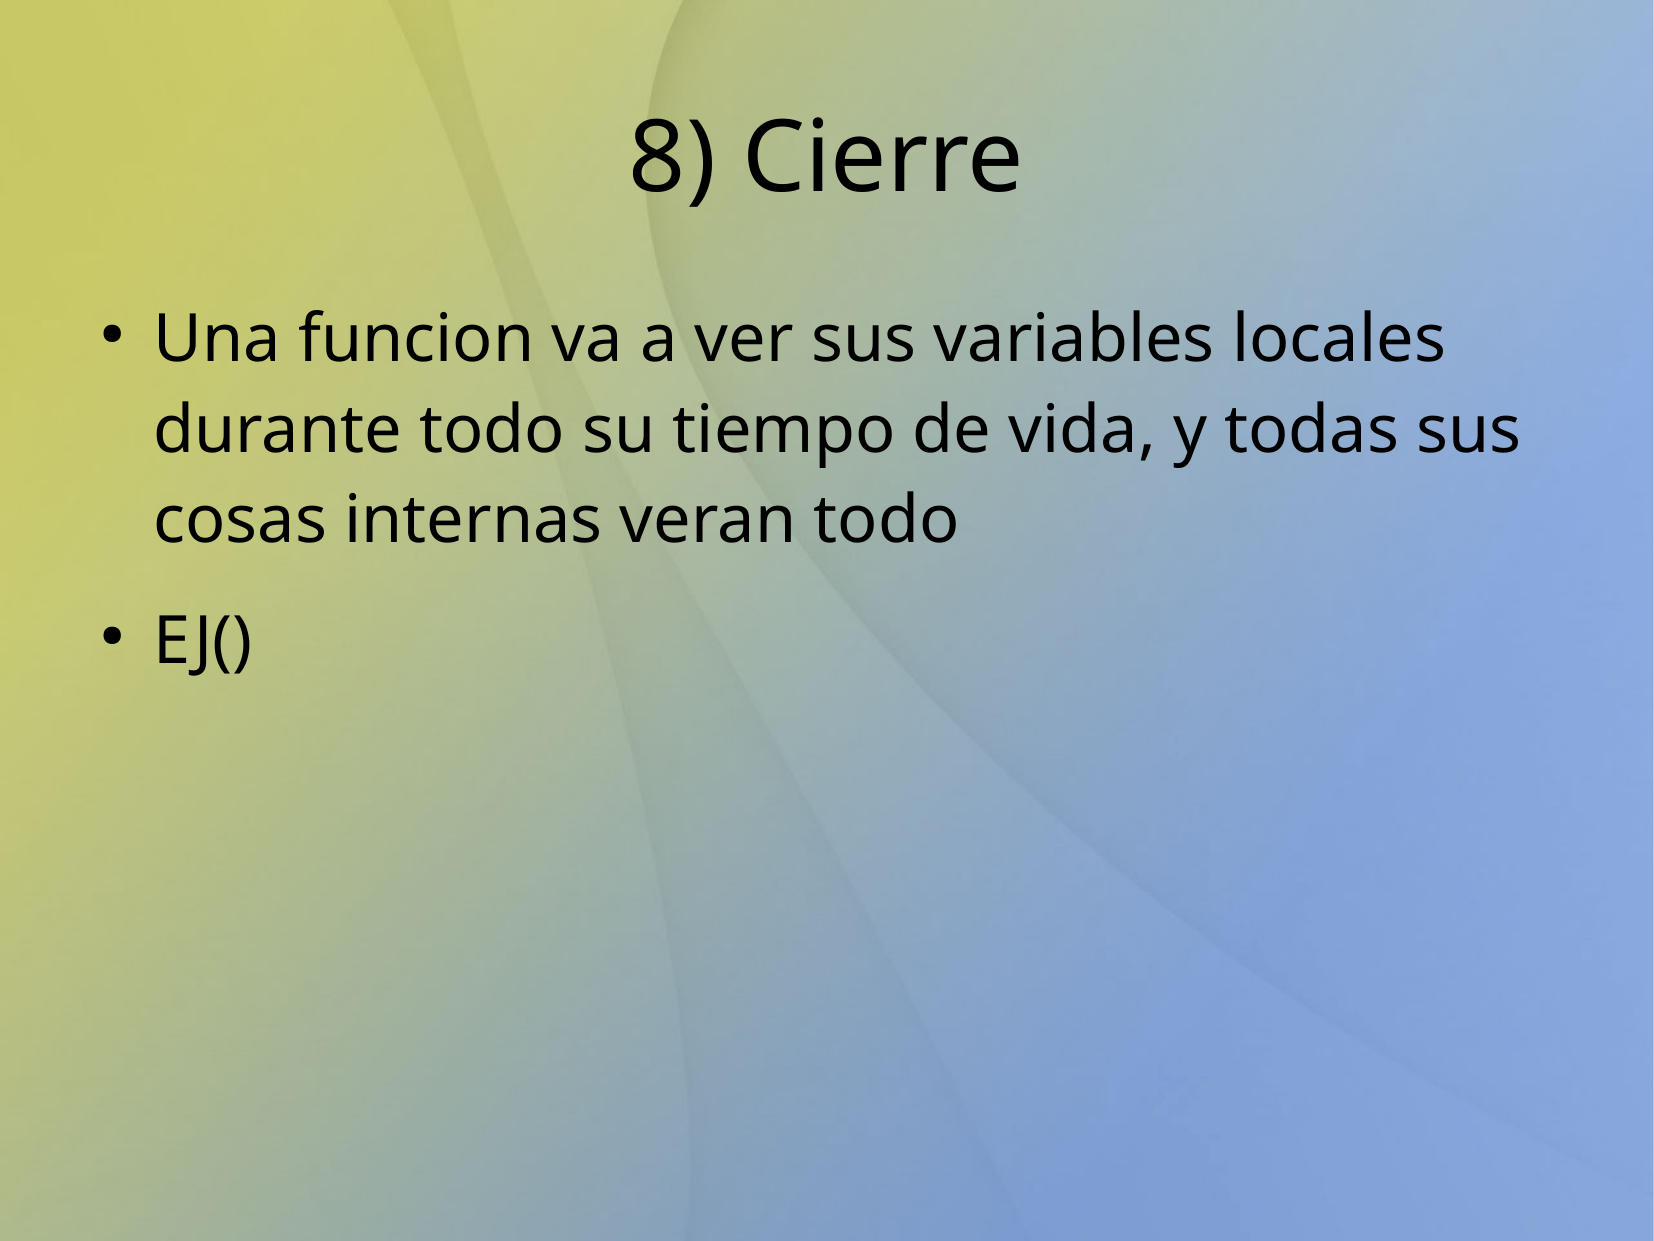

# 8) Cierre
Una funcion va a ver sus variables locales durante todo su tiempo de vida, y todas sus cosas internas veran todo
EJ()